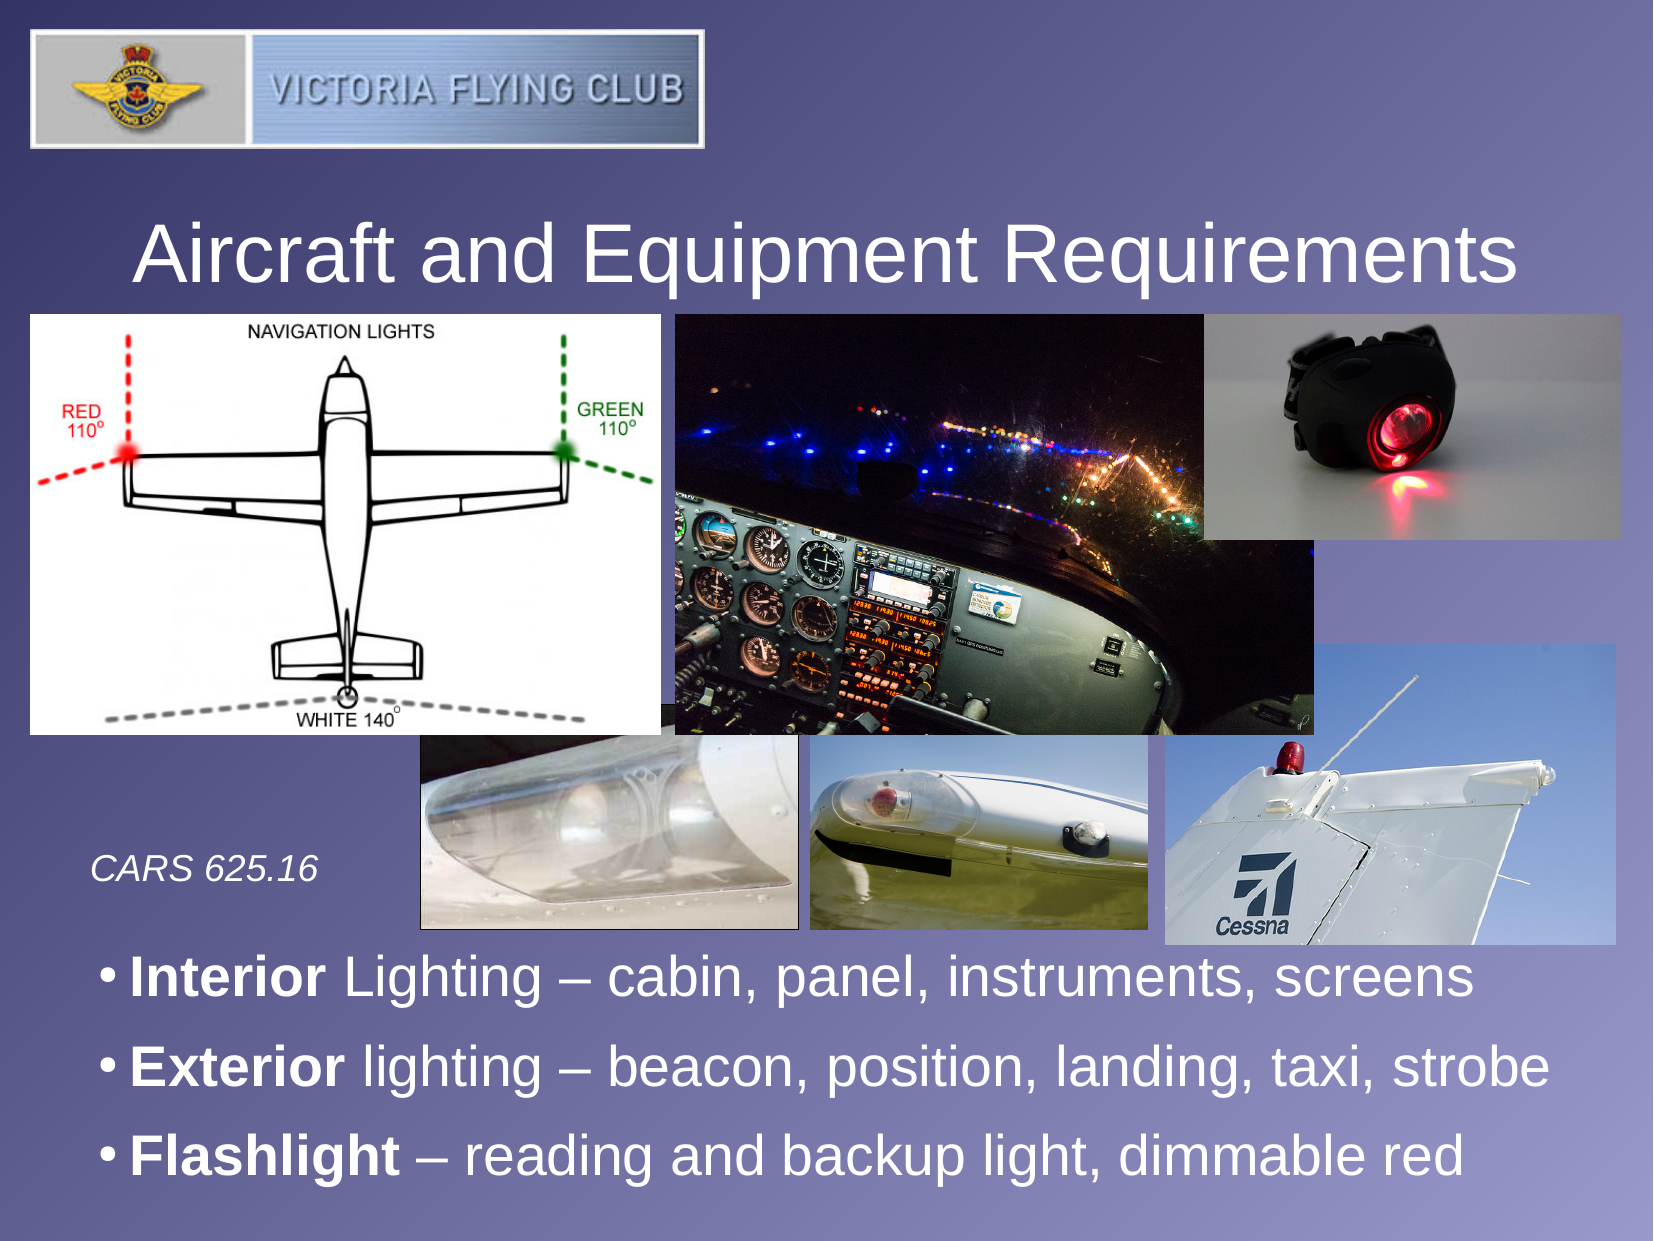

# Aircraft and Equipment Requirements
CARS 625.16
Interior Lighting – cabin, panel, instruments, screens
Exterior lighting – beacon, position, landing, taxi, strobe
Flashlight – reading and backup light, dimmable red